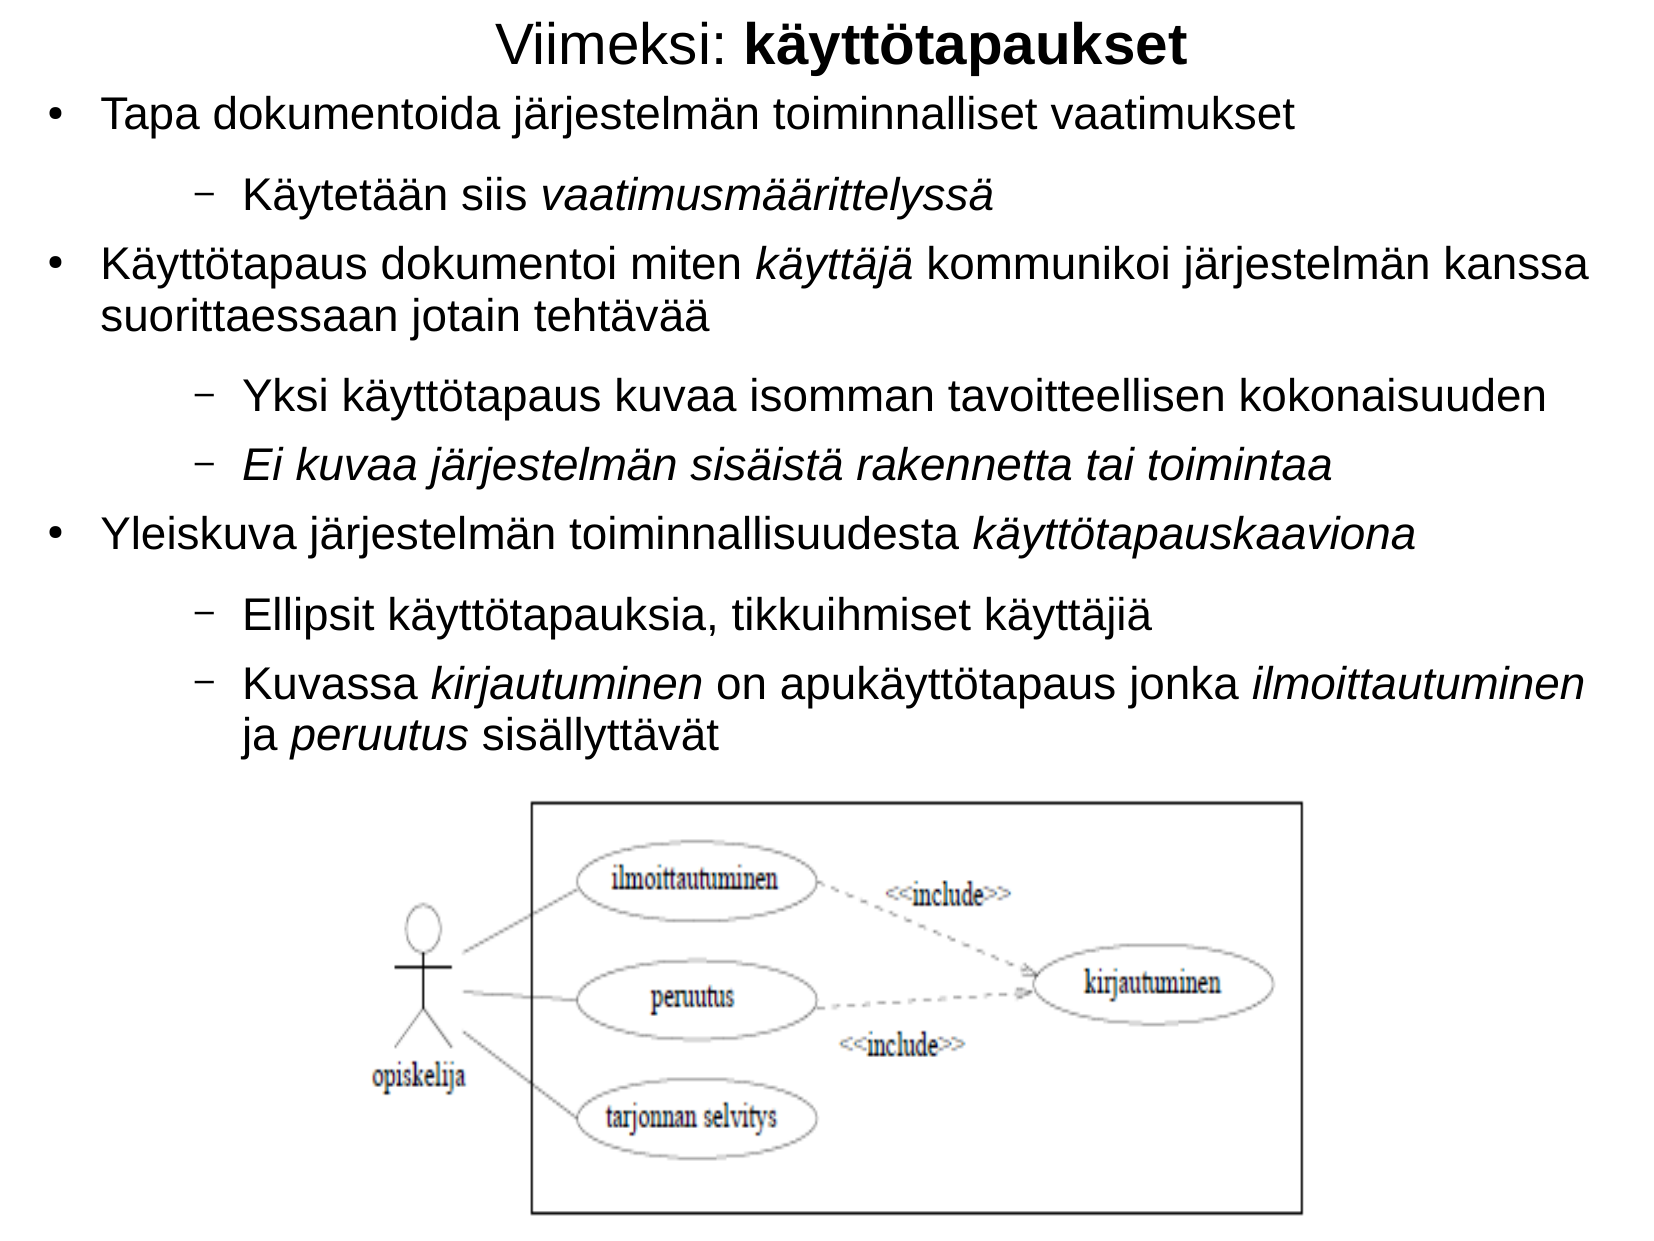

# Viimeksi: käyttötapaukset
Tapa dokumentoida järjestelmän toiminnalliset vaatimukset
Käytetään siis vaatimusmäärittelyssä
Käyttötapaus dokumentoi miten käyttäjä kommunikoi järjestelmän kanssa suorittaessaan jotain tehtävää
Yksi käyttötapaus kuvaa isomman tavoitteellisen kokonaisuuden
Ei kuvaa järjestelmän sisäistä rakennetta tai toimintaa
Yleiskuva järjestelmän toiminnallisuudesta käyttötapauskaaviona
Ellipsit käyttötapauksia, tikkuihmiset käyttäjiä
Kuvassa kirjautuminen on apukäyttötapaus jonka ilmoittautuminen ja peruutus sisällyttävät